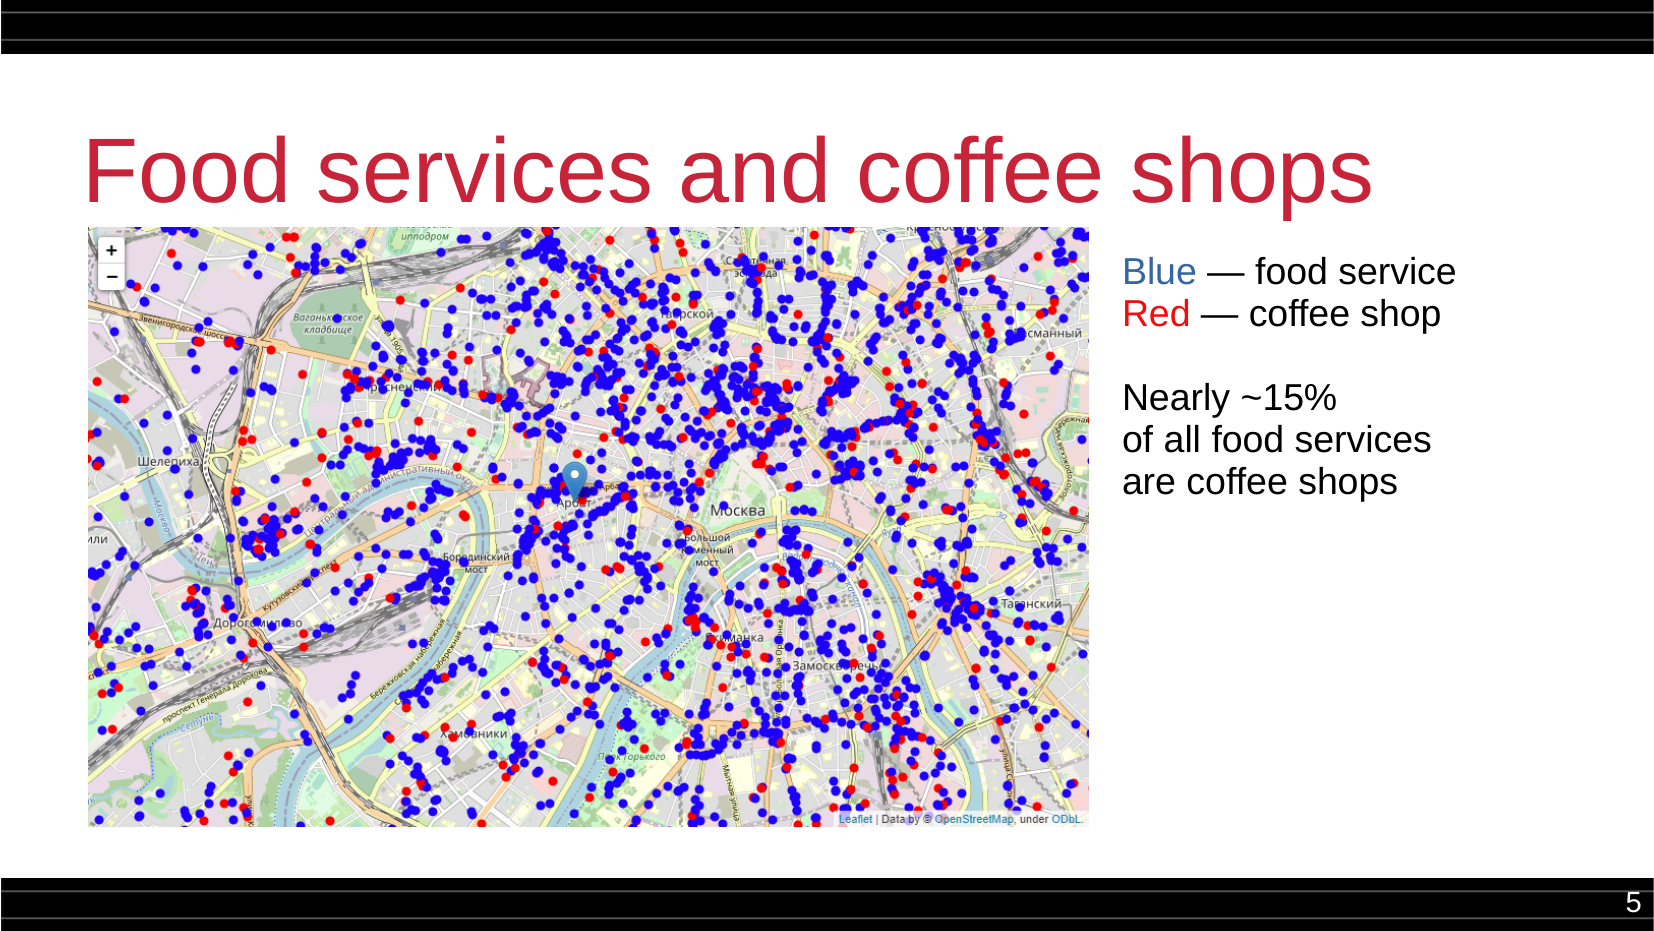

# Food services and coffee shops
Blue — food service
Red — coffee shop
Nearly ~15%
of all food services
are coffee shops